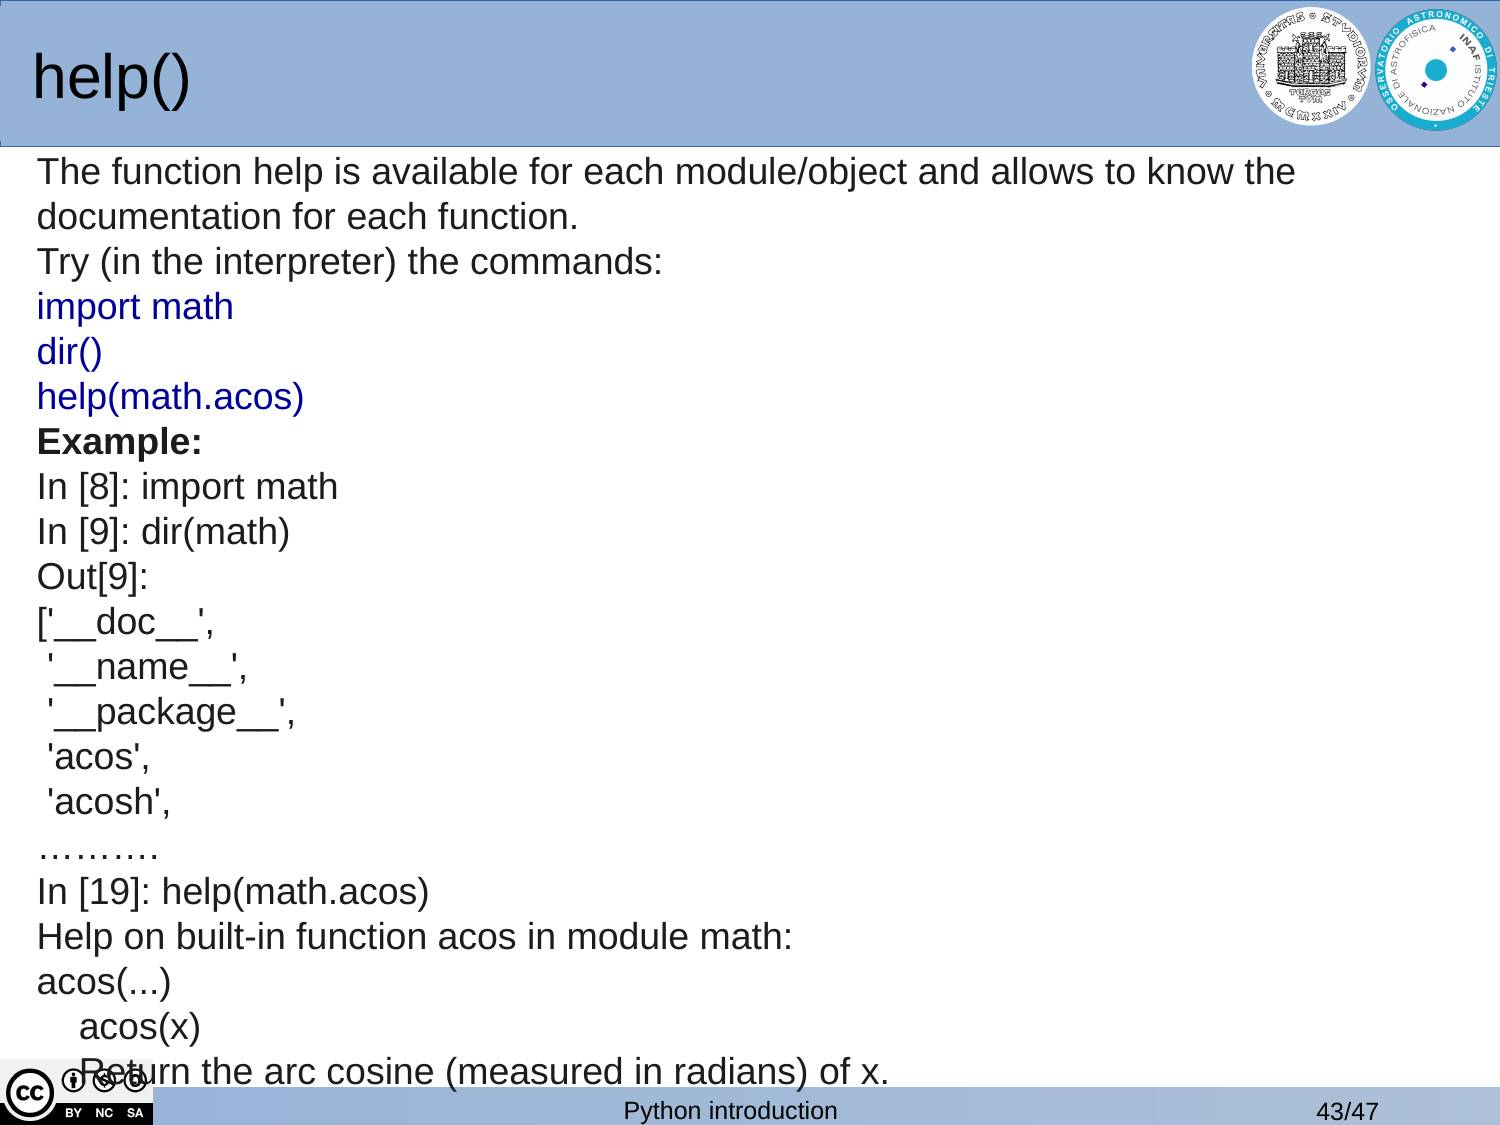

help()
# The function help is available for each module/object and allows to know the documentation for each function.
Try (in the interpreter) the commands:
import math
dir()
help(math.acos)
Example:
In [8]: import math
In [9]: dir(math)
Out[9]:
['__doc__',
 '__name__',
 '__package__',
 'acos',
 'acosh',
……….
In [19]: help(math.acos)
Help on built-in function acos in module math:
acos(...)
 acos(x)
 Return the arc cosine (measured in radians) of x.